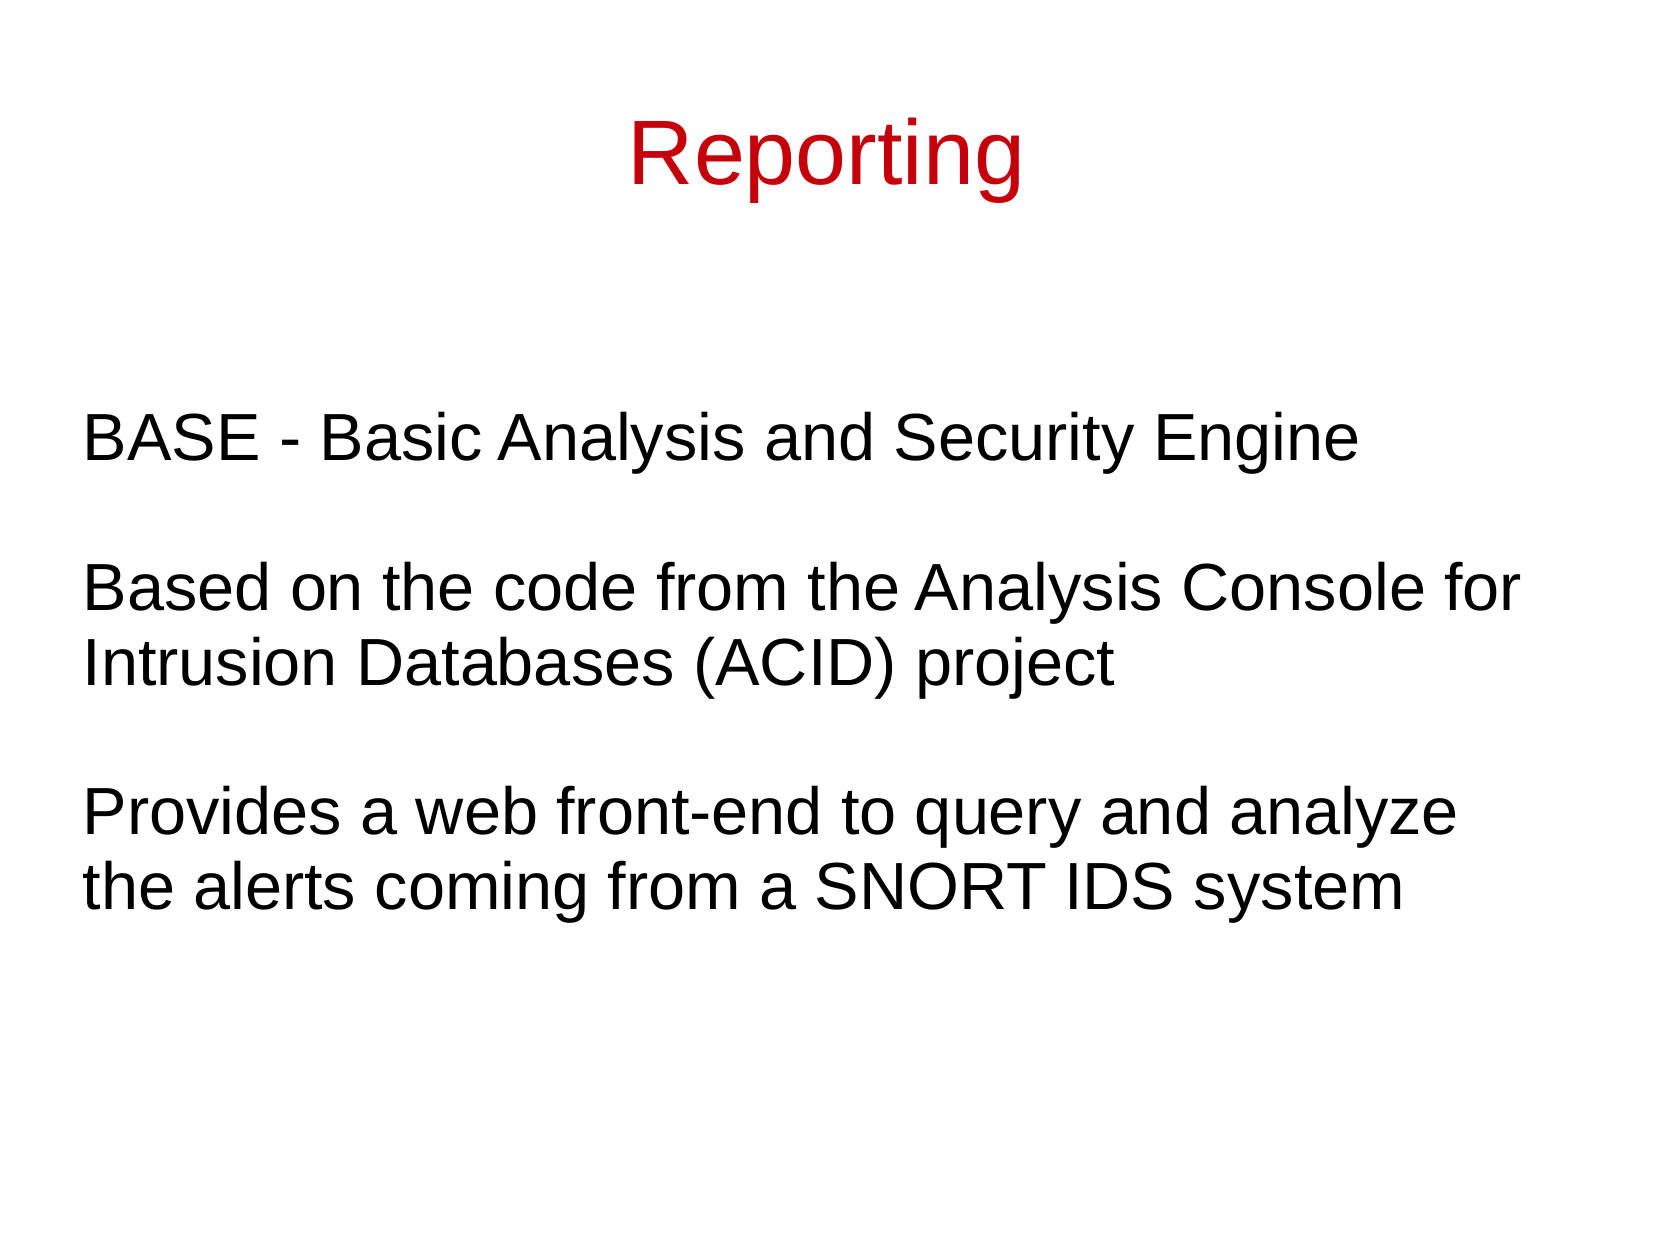

# Reporting
BASE - Basic Analysis and Security Engine
Based on the code from the Analysis Console for Intrusion Databases (ACID) project
Provides a web front-end to query and analyze the alerts coming from a SNORT IDS system